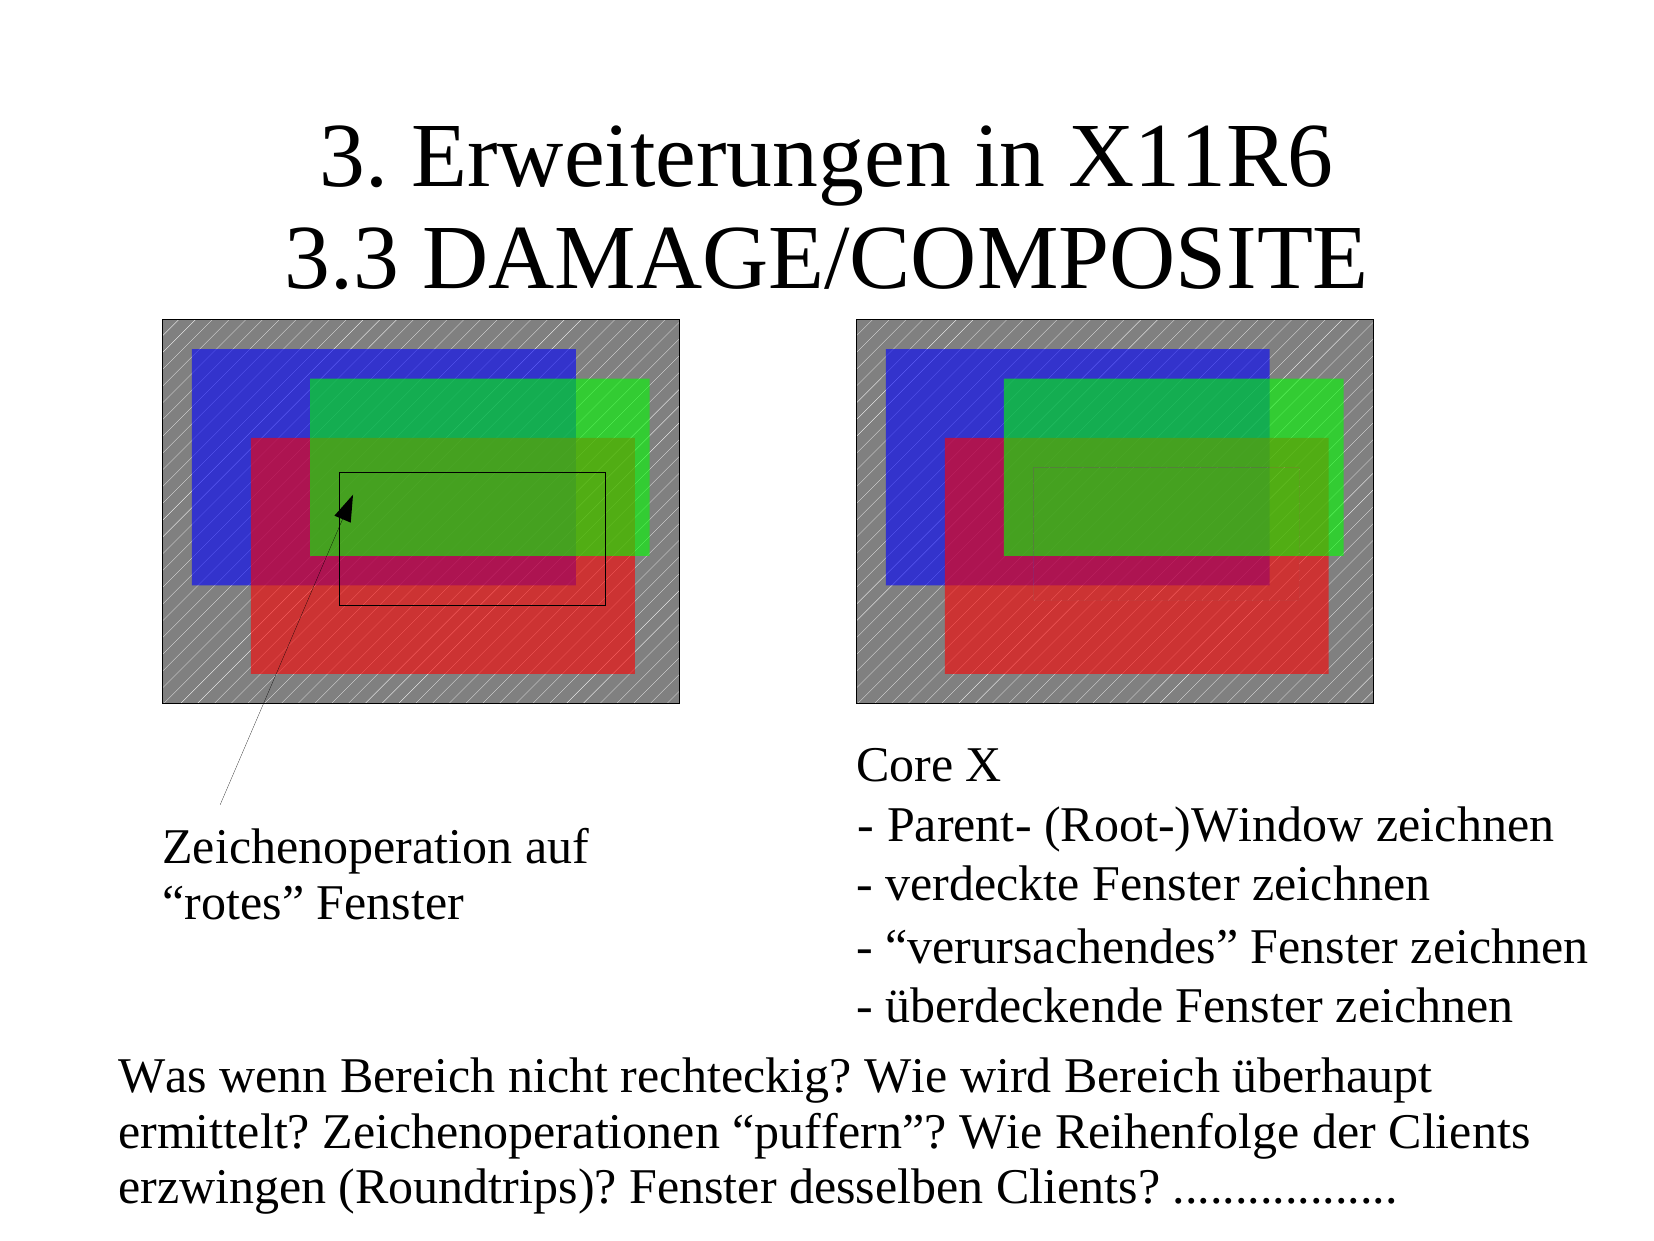

# 3. Erweiterungen in X11R6 3.3 DAMAGE/COMPOSITE
Core X
- verdeckte Fenster zeichnen
- “verursachendes” Fenster zeichnen
- überdeckende Fenster zeichnen
- Parent- (Root-)Window zeichnen
Zeichenoperation auf
“rotes” Fenster
Was wenn Bereich nicht rechteckig? Wie wird Bereich überhaupt ermittelt? Zeichenoperationen “puffern”? Wie Reihenfolge der Clients erzwingen (Roundtrips)? Fenster desselben Clients? ..................